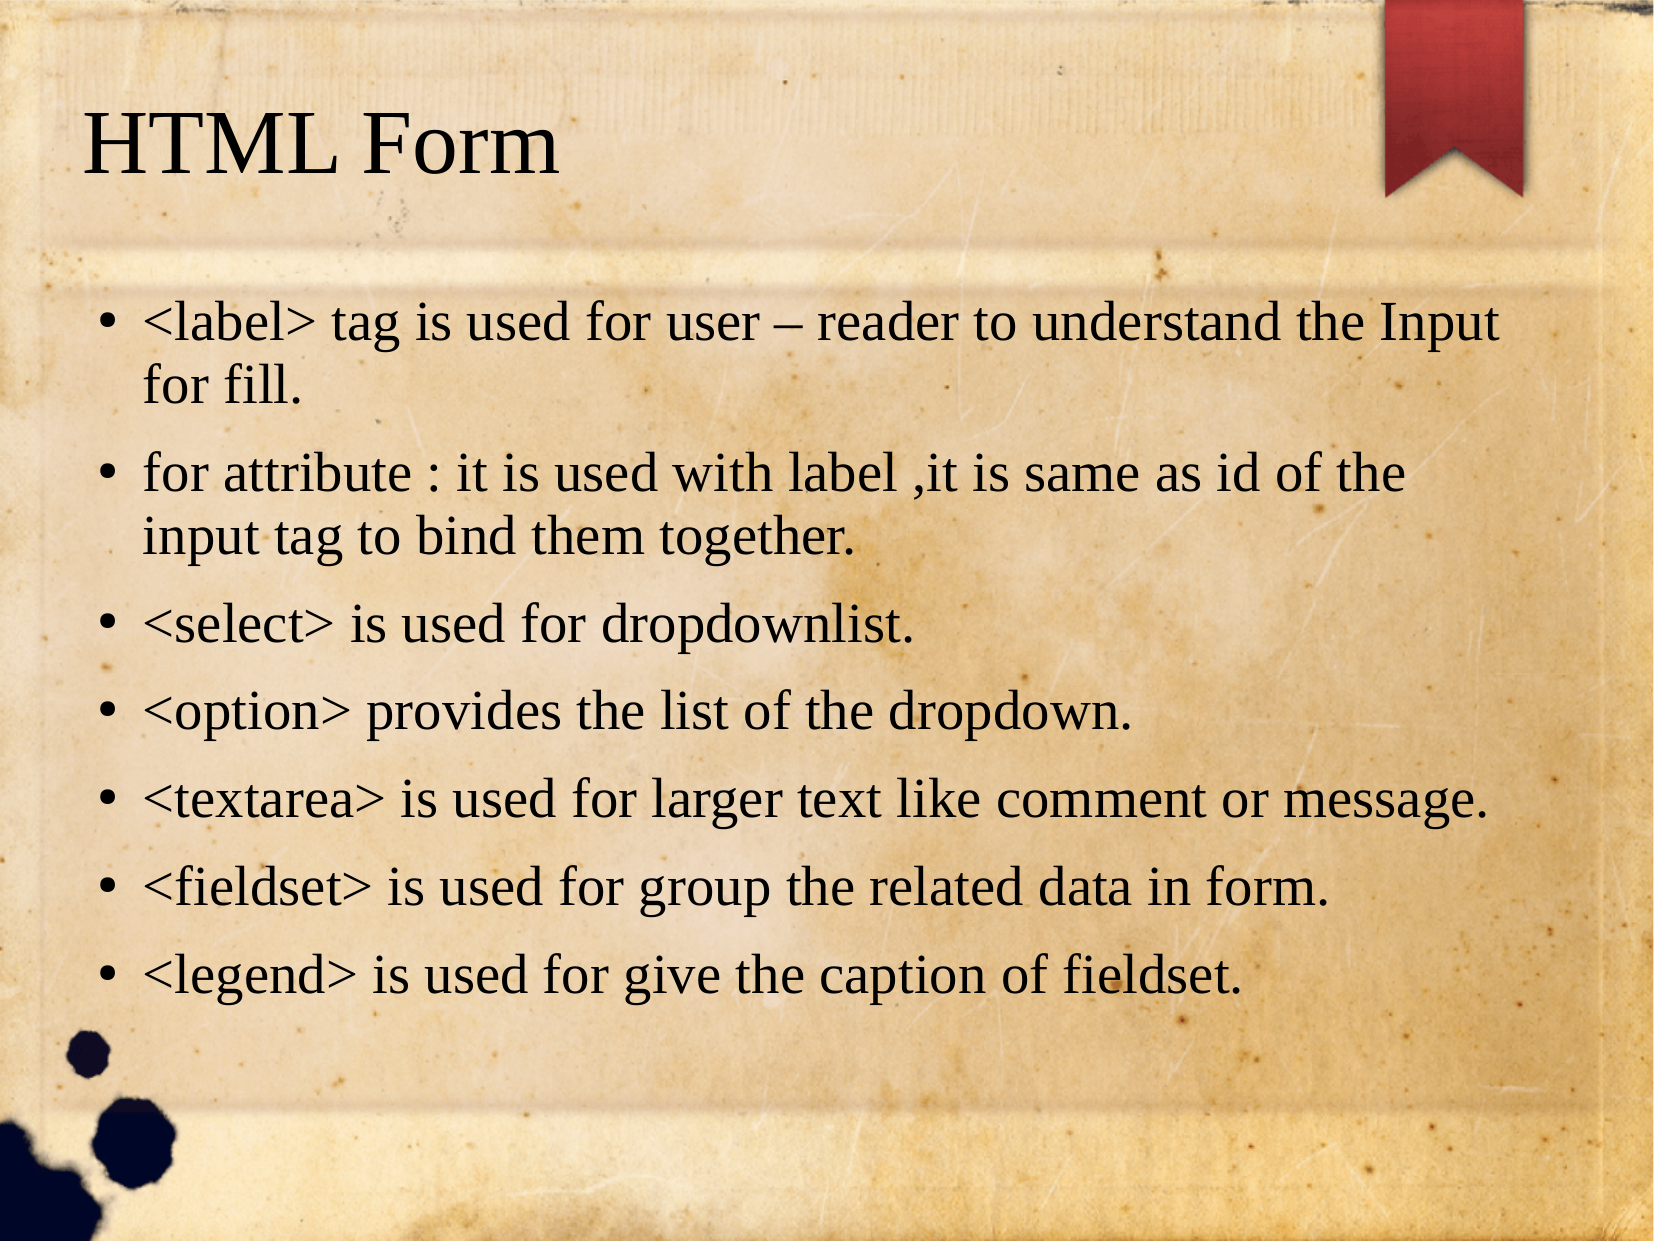

# HTML Form
<label> tag is used for user – reader to understand the Input for fill.
for attribute : it is used with label ,it is same as id of the input tag to bind them together.
<select> is used for dropdownlist.
<option> provides the list of the dropdown.
<textarea> is used for larger text like comment or message.
<fieldset> is used for group the related data in form.
<legend> is used for give the caption of fieldset.